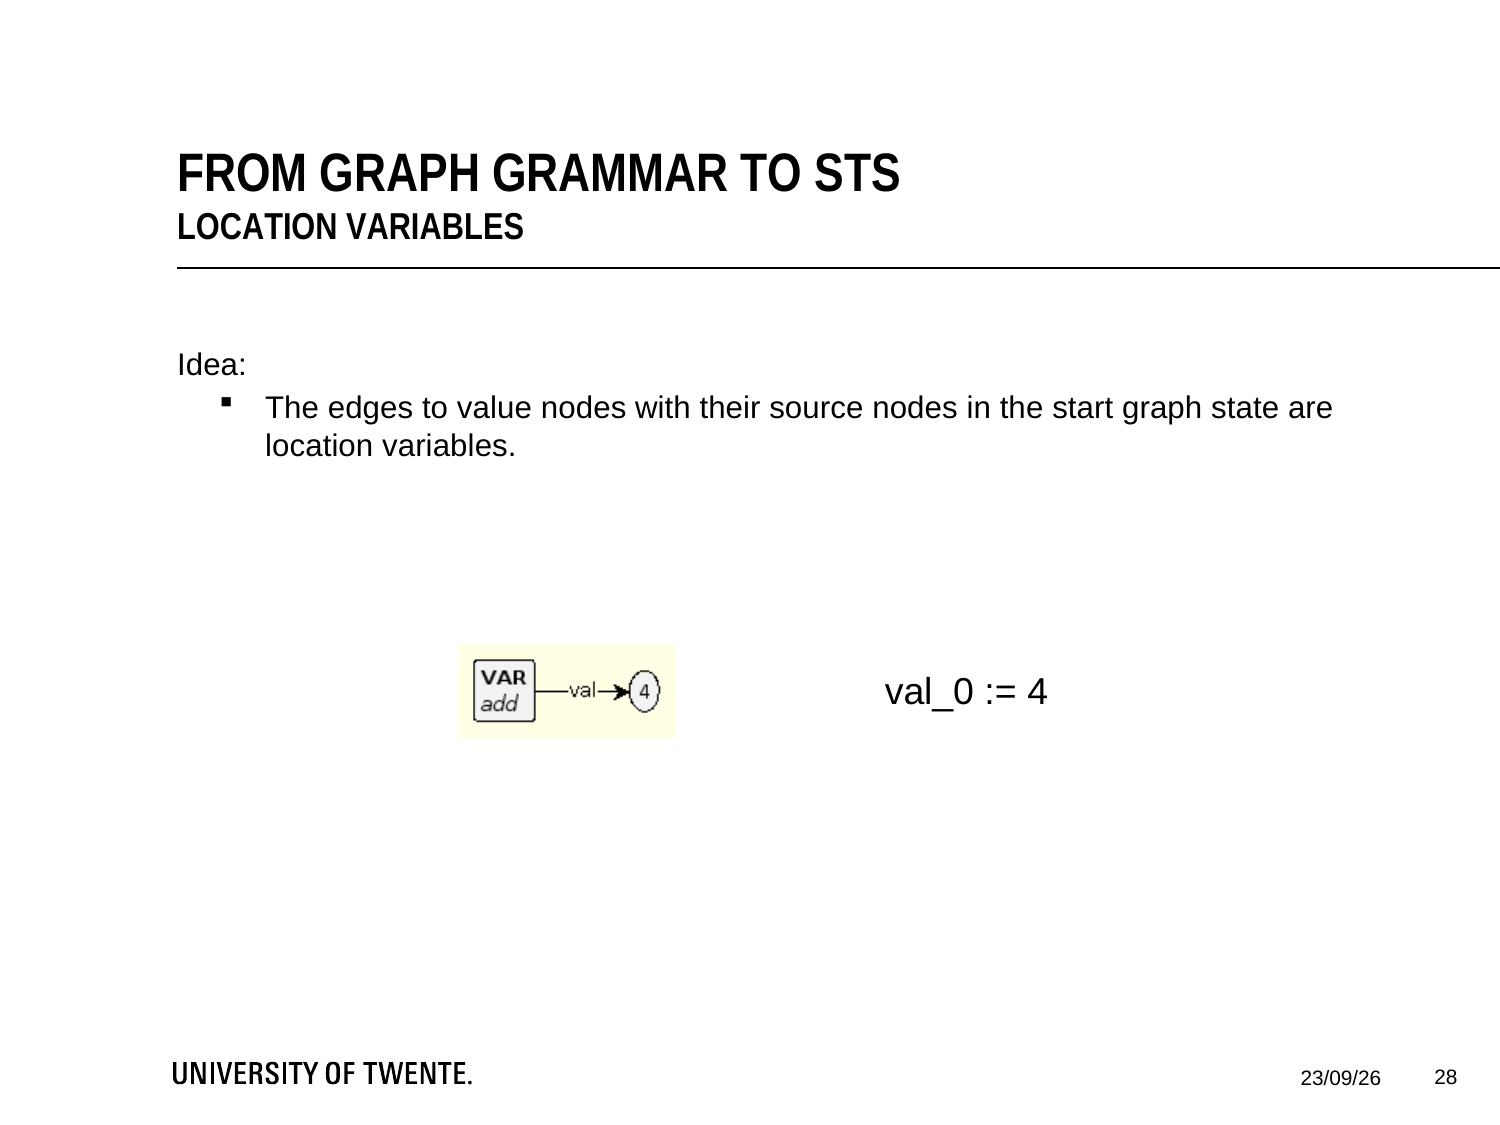

# FROM GRAPH GRAMMAR TO STS LOCATION VARIABLES
Idea:
The edges to value nodes with their source nodes in the start graph state are location variables.
val_0 := 4